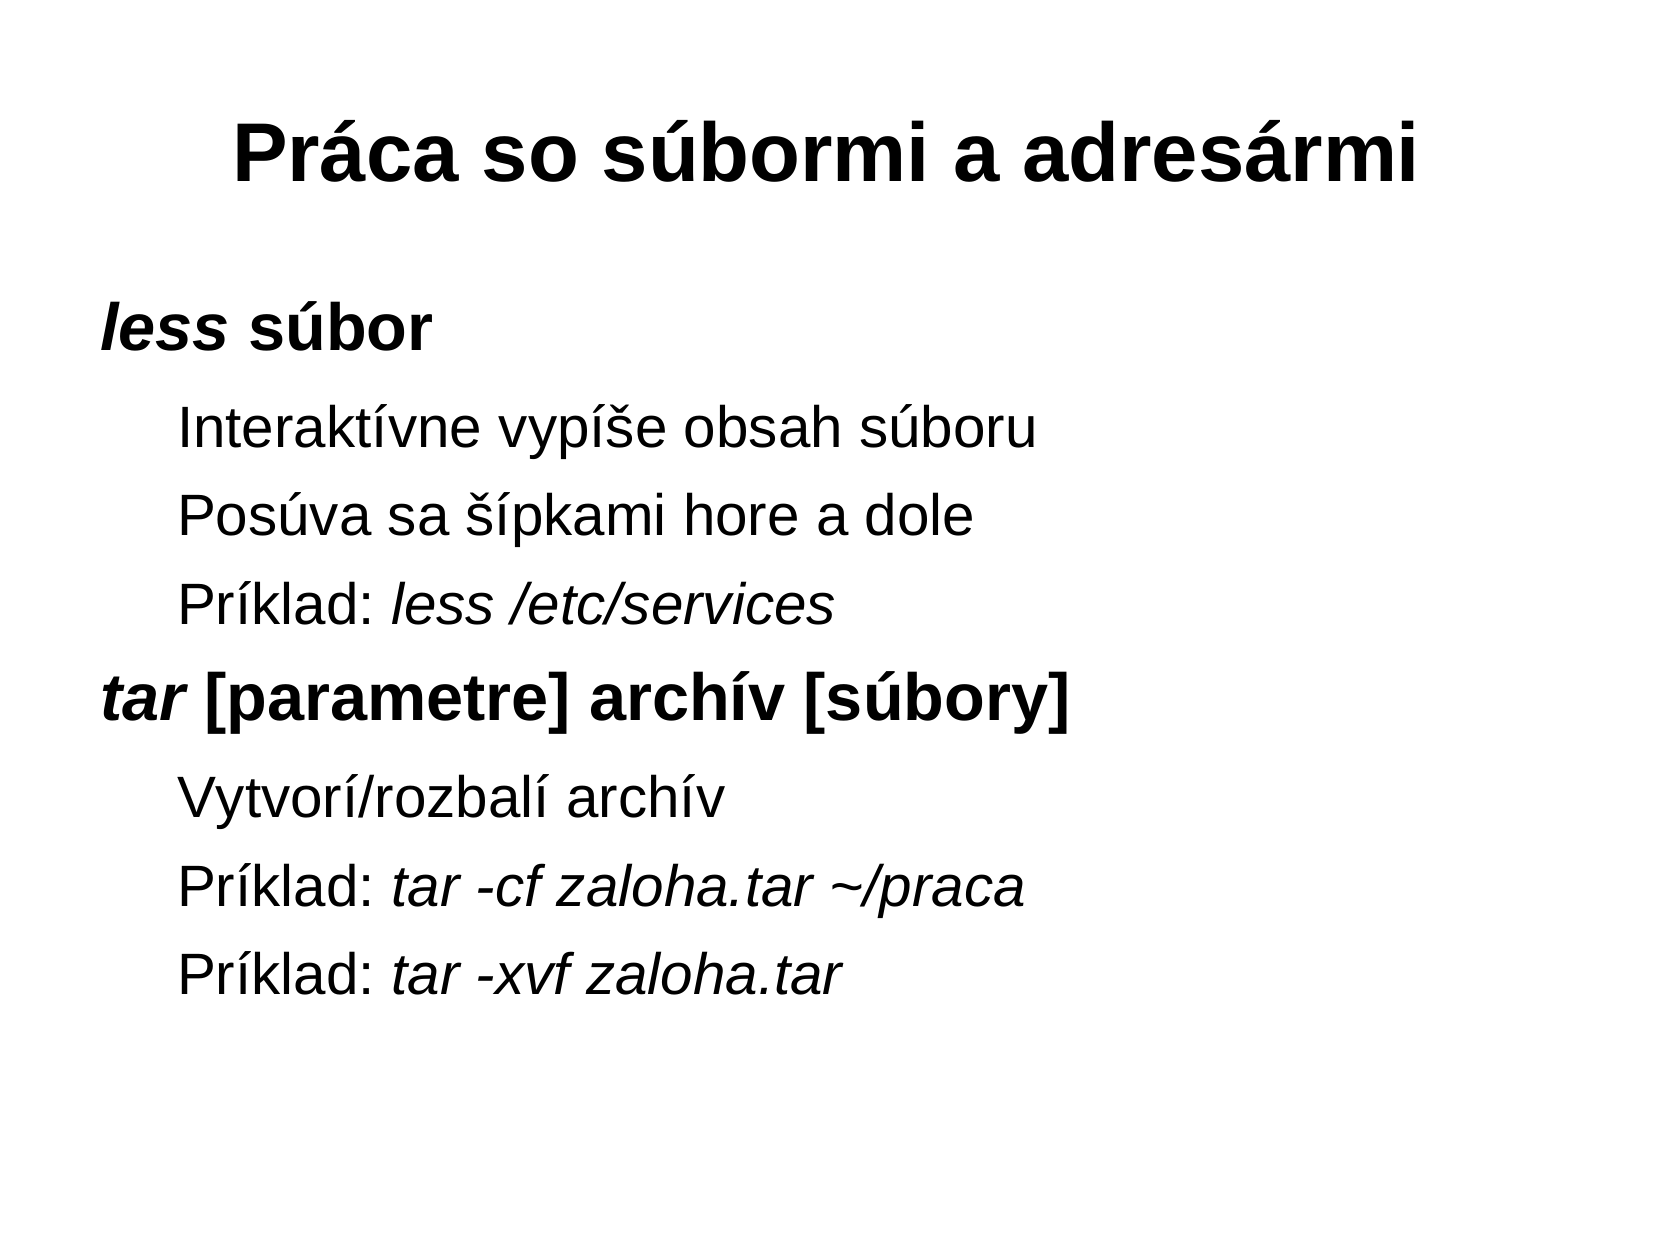

# Práca so súbormi a adresármi
less súbor
Interaktívne vypíše obsah súboru
Posúva sa šípkami hore a dole
Príklad: less /etc/services
tar [parametre] archív [súbory]
Vytvorí/rozbalí archív
Príklad: tar -cf zaloha.tar ~/praca
Príklad: tar -xvf zaloha.tar